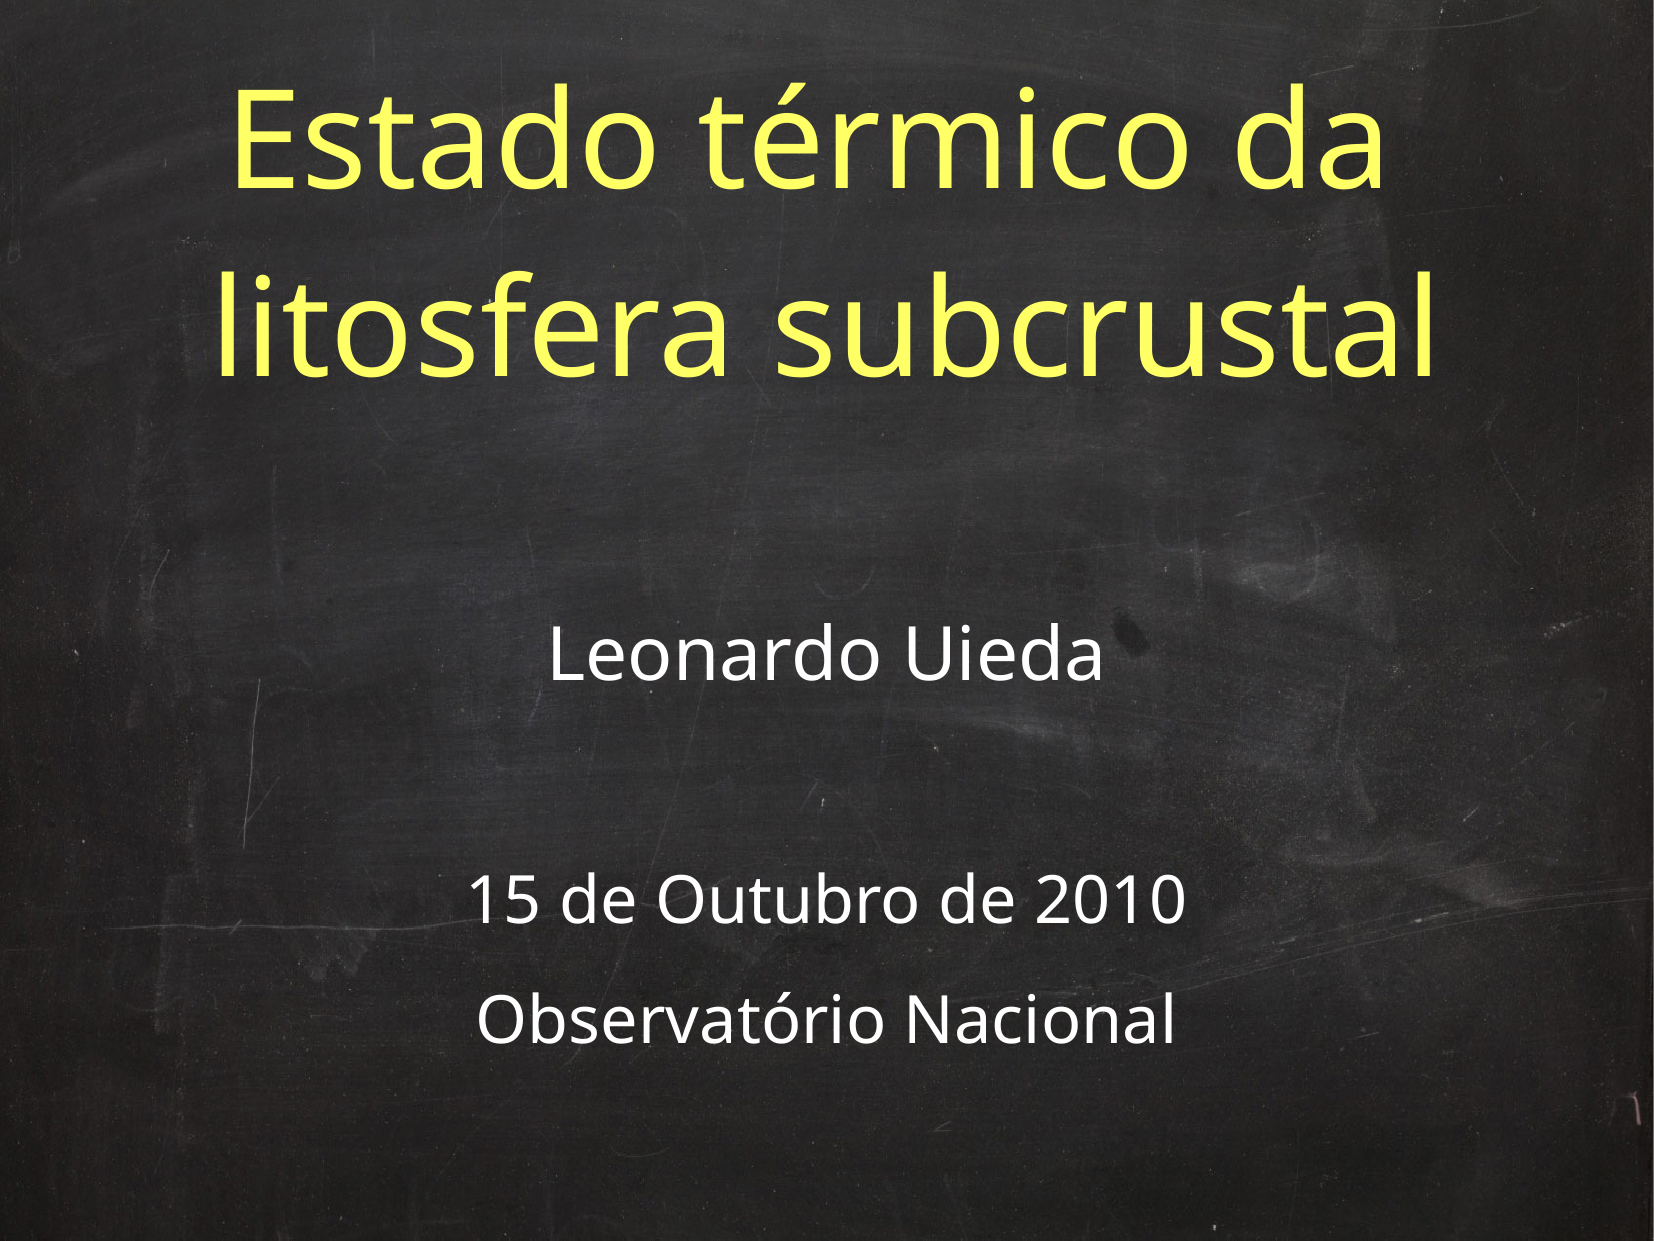

# Estado térmico da litosfera subcrustal
Leonardo Uieda
15 de Outubro de 2010
Observatório Nacional